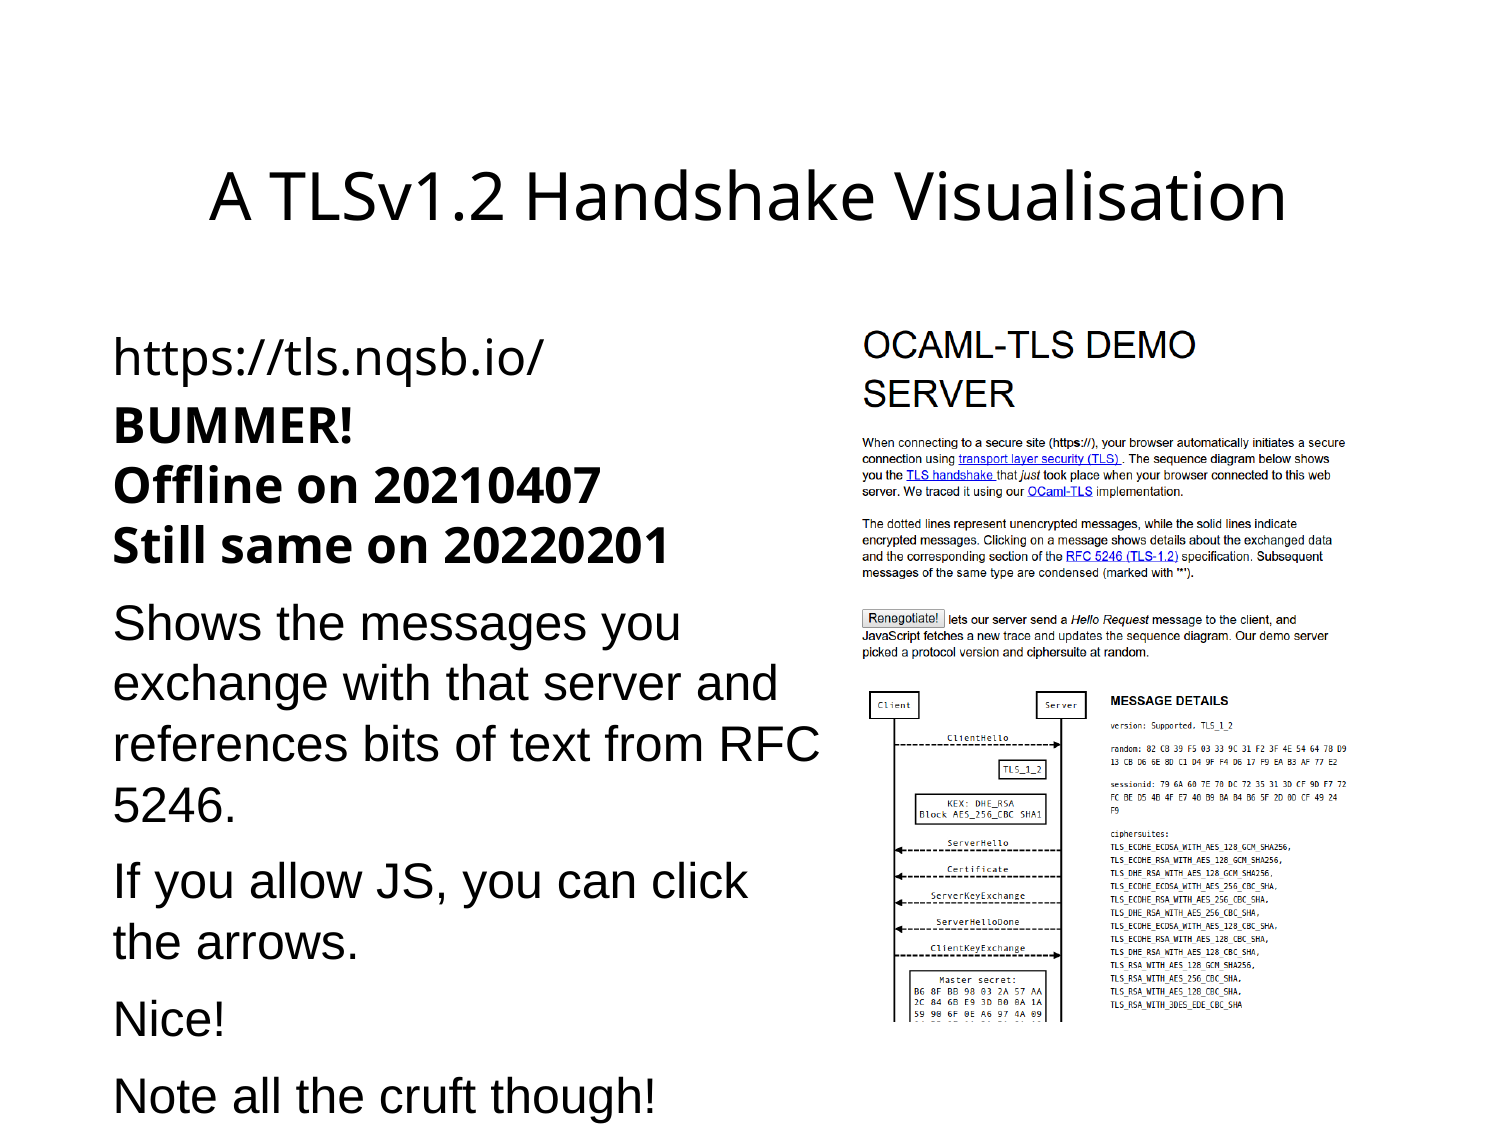

A TLSv1.2 Handshake Visualisation
https://tls.nqsb.io/
BUMMER!
Offline on 20210407
Still same on 20220201
Shows the messages you exchange with that server and references bits of text from RFC 5246.
If you allow JS, you can click
the arrows.
Nice!
Note all the cruft though!